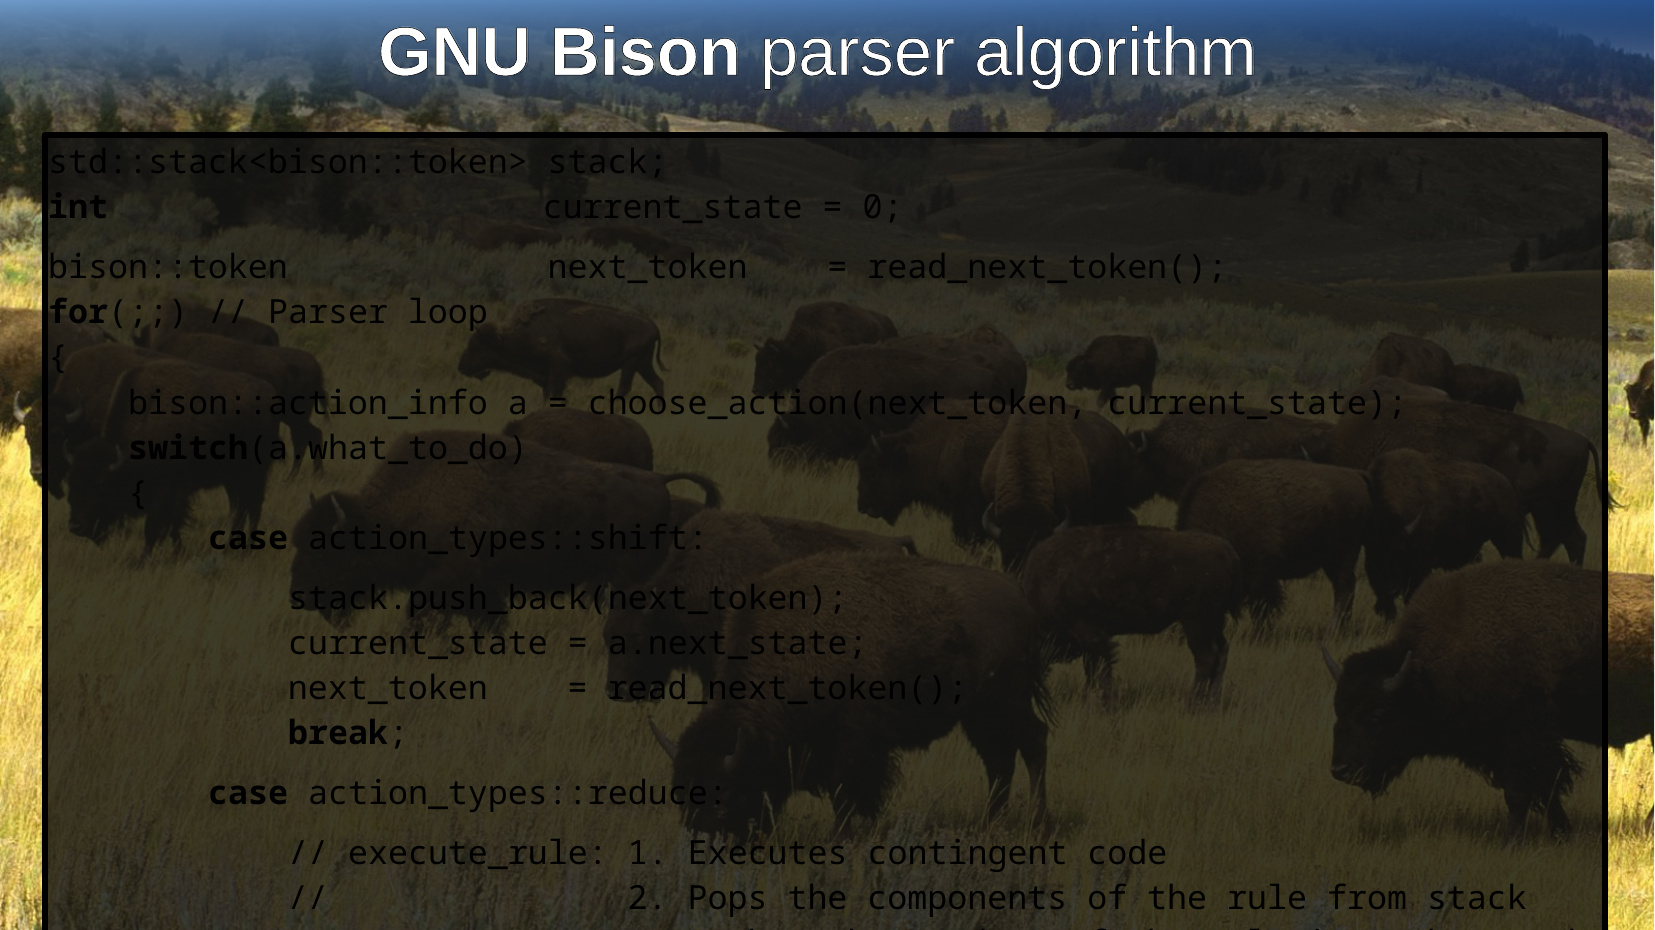

# GNU Bison parser algorithm
std::stack<bison::token> stack;
int current_state = 0;
bison::token next_token = read_next_token();
for(;;) // Parser loop
{
 bison::action_info a = choose_action(next_token, current_state);
 switch(a.what_to_do)
 {
 case action_types::shift:
 stack.push_back(next_token);
 current_state = a.next_state;
 next_token = read_next_token();
 break;
 case action_types::reduce:
 // execute_rule: 1. Executes contingent code
 // 2. Pops the components of the rule from stack
 // 3. Pushes the product of the rule into the stack
 execute_rule(a.rule_number, stack);
 current_state = a.next_state;
 }
}